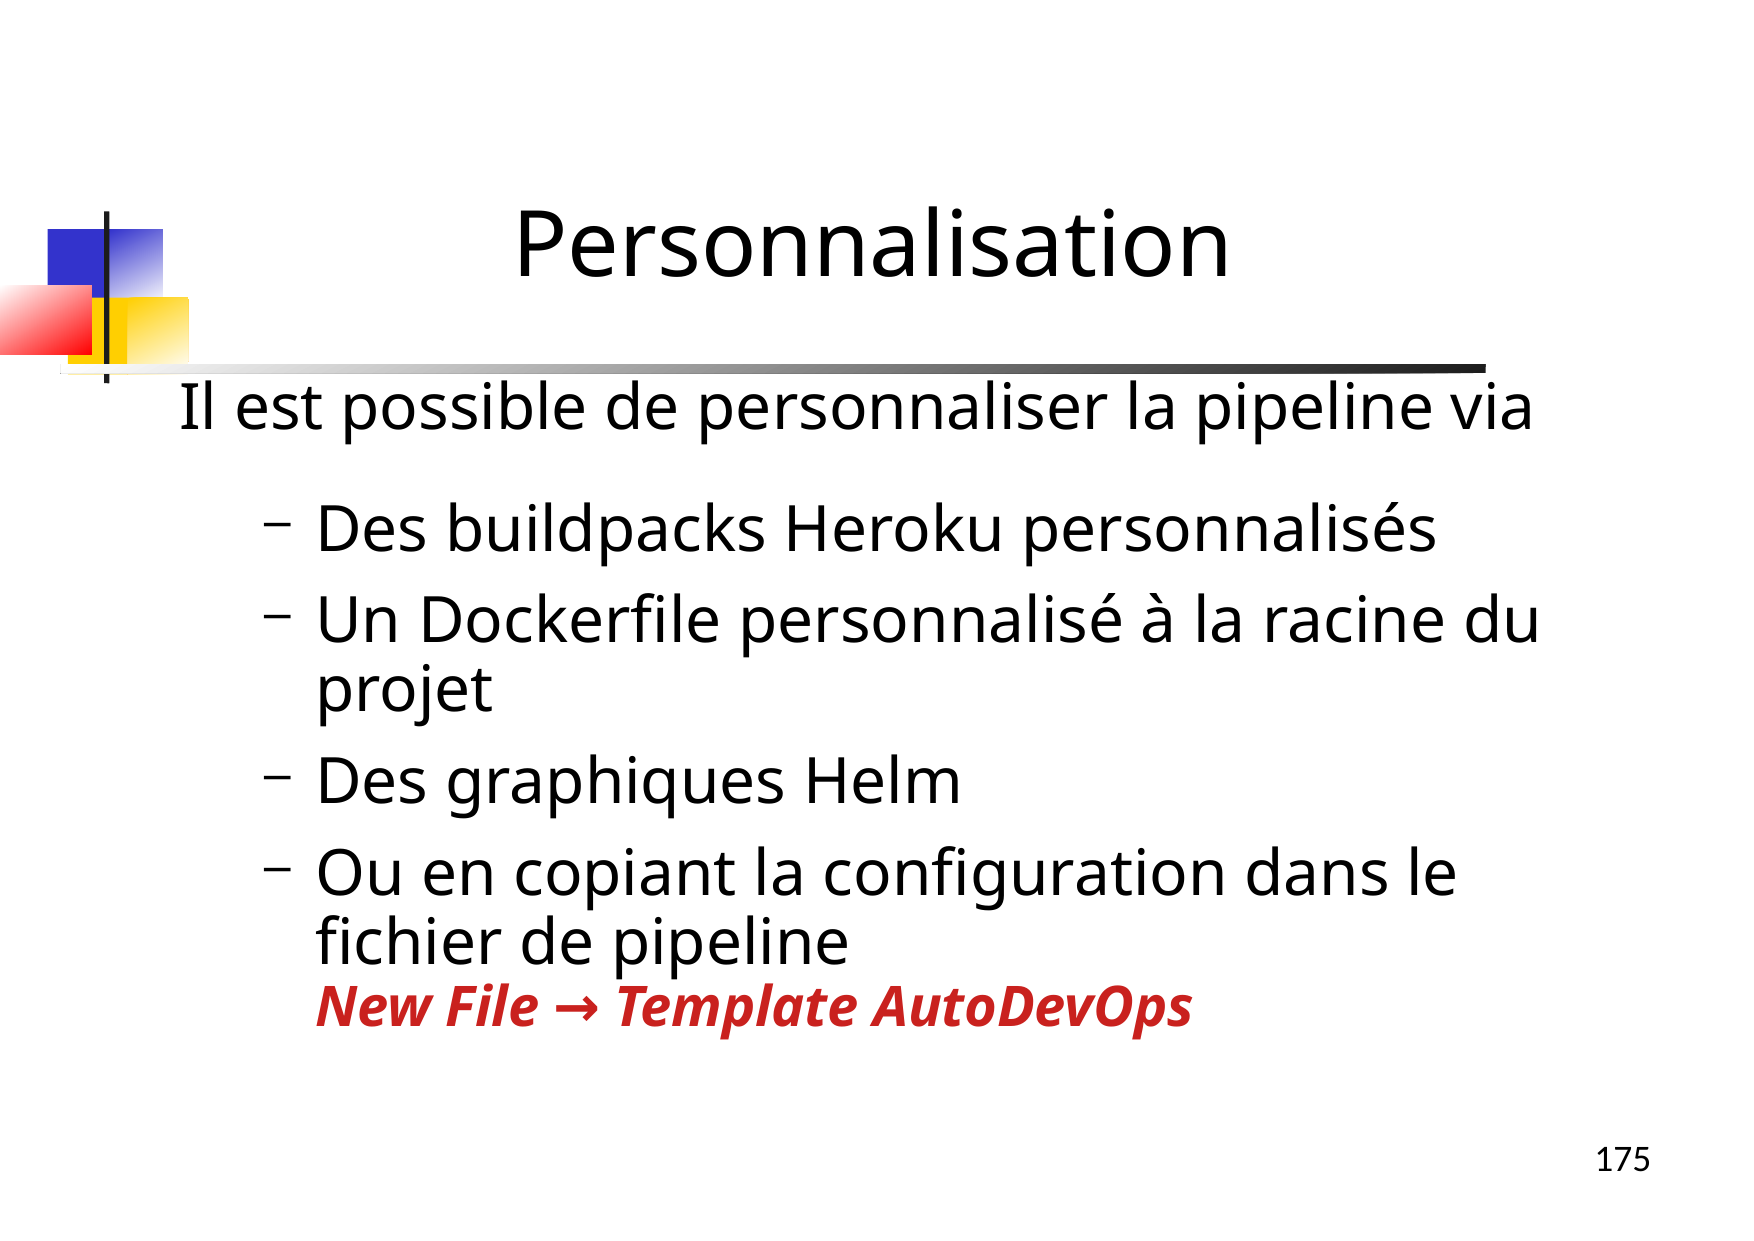

# Personnalisation
Il est possible de personnaliser la pipeline via
Des buildpacks Heroku personnalisés
Un Dockerfile personnalisé à la racine du projet
Des graphiques Helm
Ou en copiant la configuration dans le fichier de pipeline
New File → Template AutoDevOps